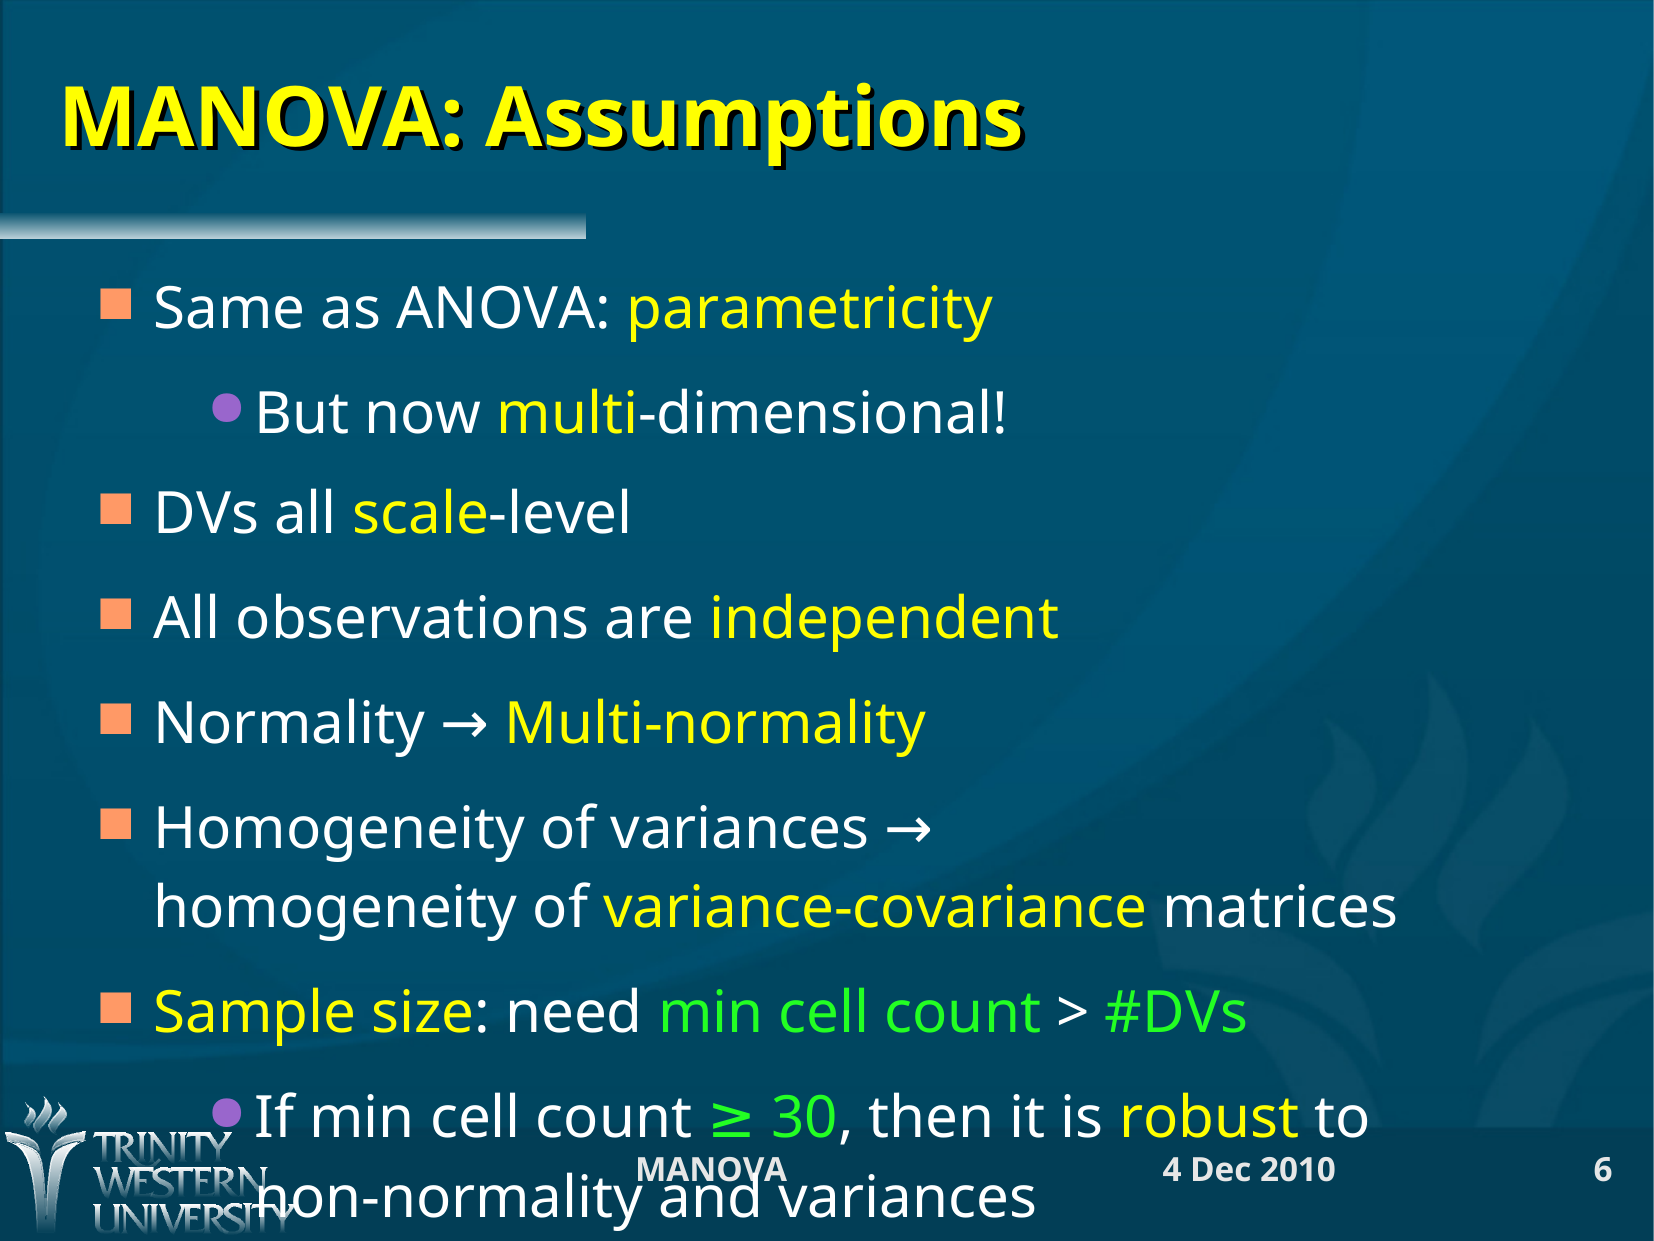

# MANOVA: Assumptions
Same as ANOVA: parametricity
But now multi-dimensional!
DVs all scale-level
All observations are independent
Normality → Multi-normality
Homogeneity of variances →
homogeneity of variance-covariance matrices
Sample size: need min cell count > #DVs
If min cell count ≥ 30, then it is robust to
non-normality and variances
MANOVA
4 Dec 2010
6